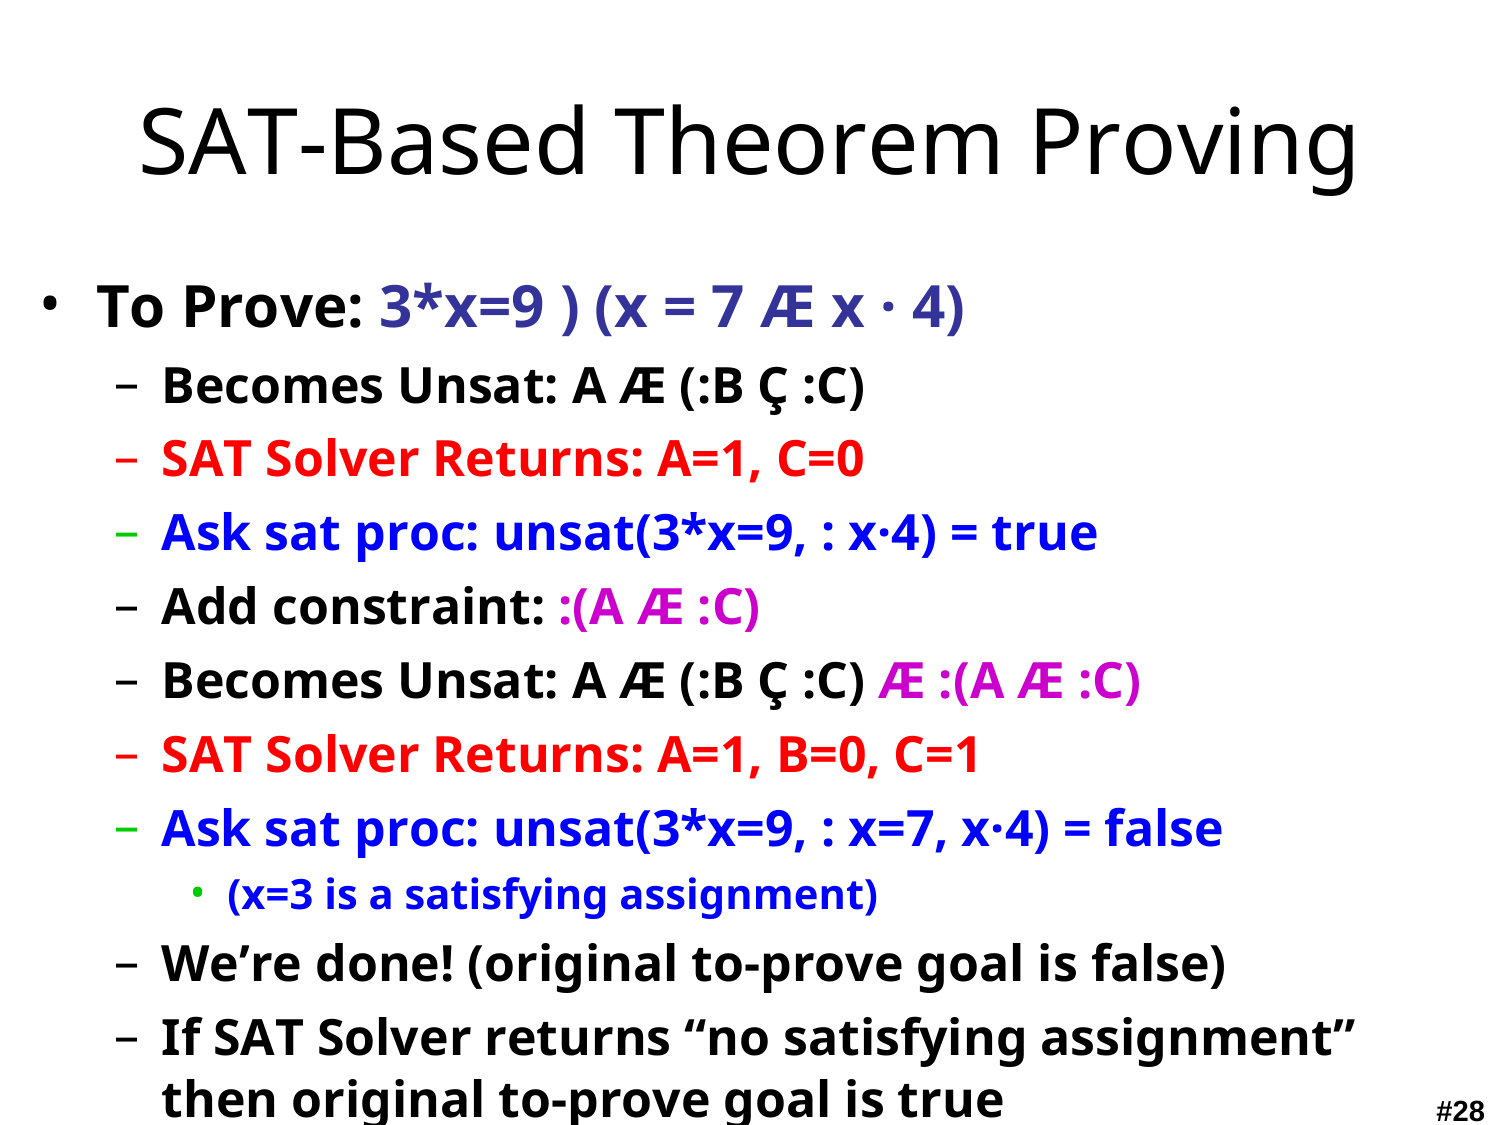

# SAT-Based Theorem Proving
To Prove: 3*x=9 ) (x = 7 Æ x · 4)
Becomes Unsat: A Æ (:B Ç :C)
SAT Solver Returns: A=1, C=0
Ask sat proc: unsat(3*x=9, : x·4) = true
Add constraint: :(A Æ :C)
Becomes Unsat: A Æ (:B Ç :C) Æ :(A Æ :C)
SAT Solver Returns: A=1, B=0, C=1
Ask sat proc: unsat(3*x=9, : x=7, x·4) = false
(x=3 is a satisfying assignment)
We’re done! (original to-prove goal is false)
If SAT Solver returns “no satisfying assignment” then original to-prove goal is true
28